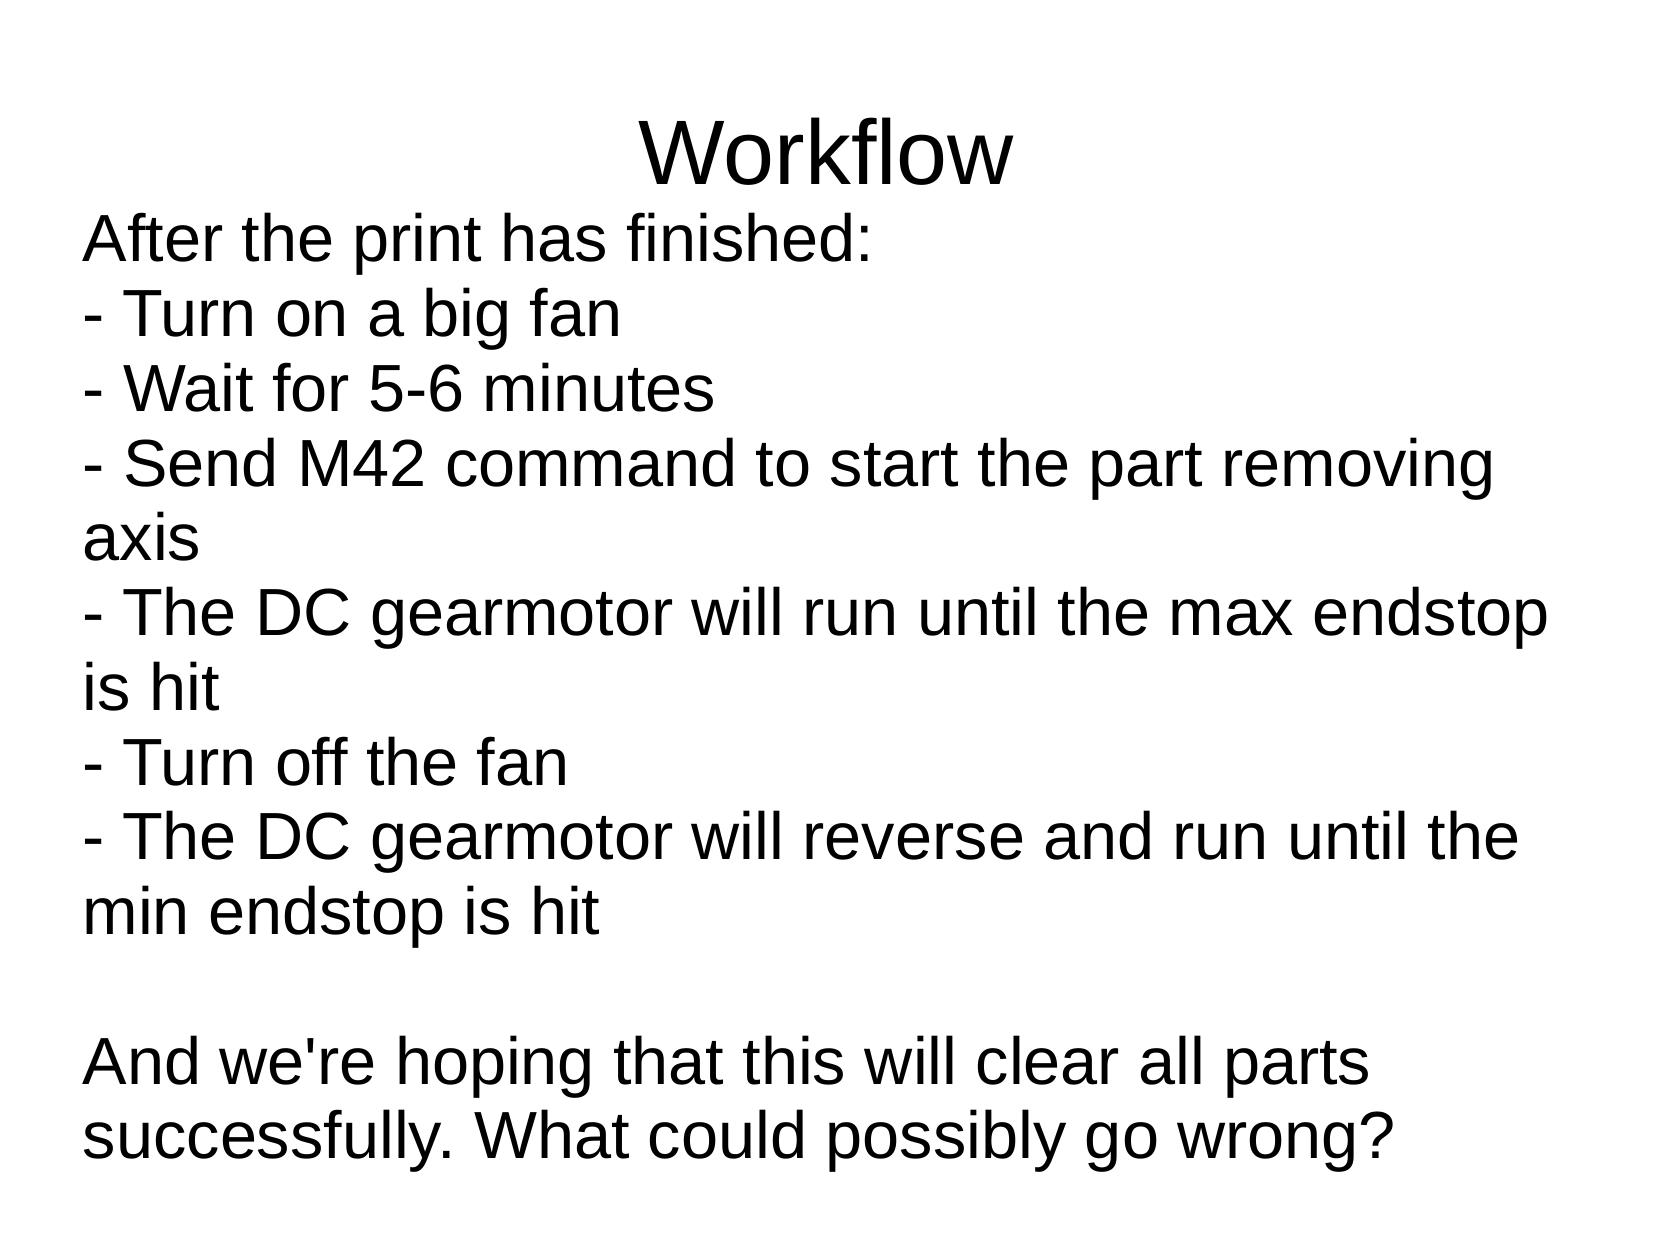

# Workflow
After the print has finished:
- Turn on a big fan
- Wait for 5-6 minutes
- Send M42 command to start the part removing axis
- The DC gearmotor will run until the max endstop is hit
- Turn off the fan
- The DC gearmotor will reverse and run until the min endstop is hit
And we're hoping that this will clear all parts successfully. What could possibly go wrong?